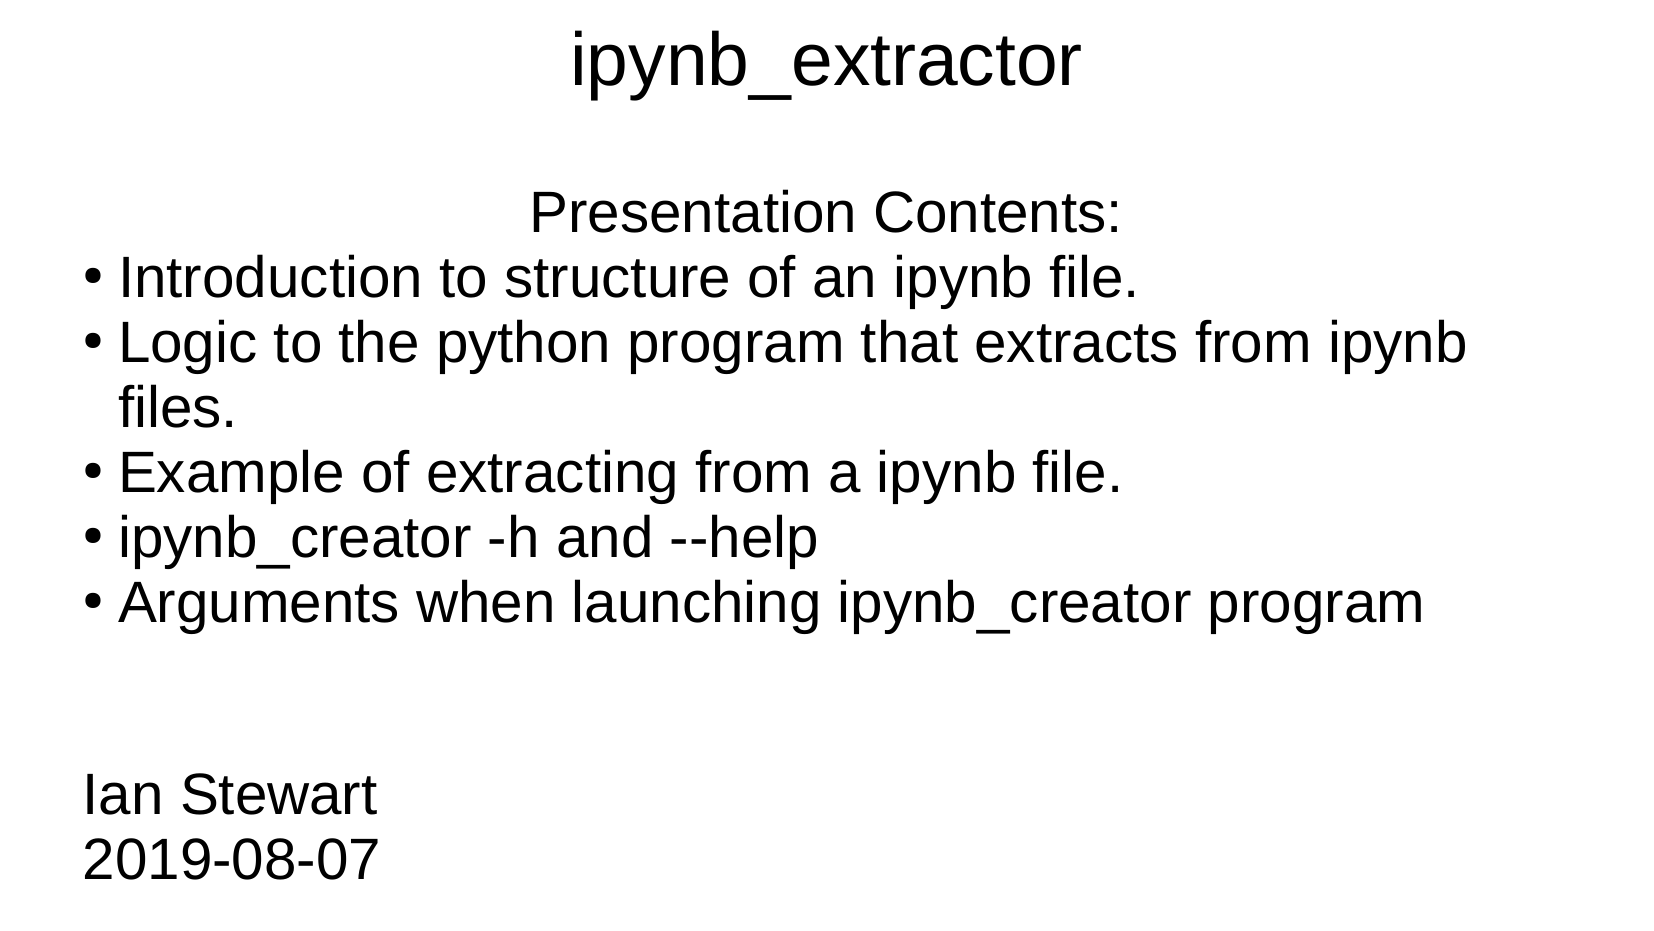

# ipynb_extractor
Presentation Contents:
Introduction to structure of an ipynb file.
Logic to the python program that extracts from ipynb files.
Example of extracting from a ipynb file.
ipynb_creator -h and --help
Arguments when launching ipynb_creator program
Ian Stewart
2019-08-07